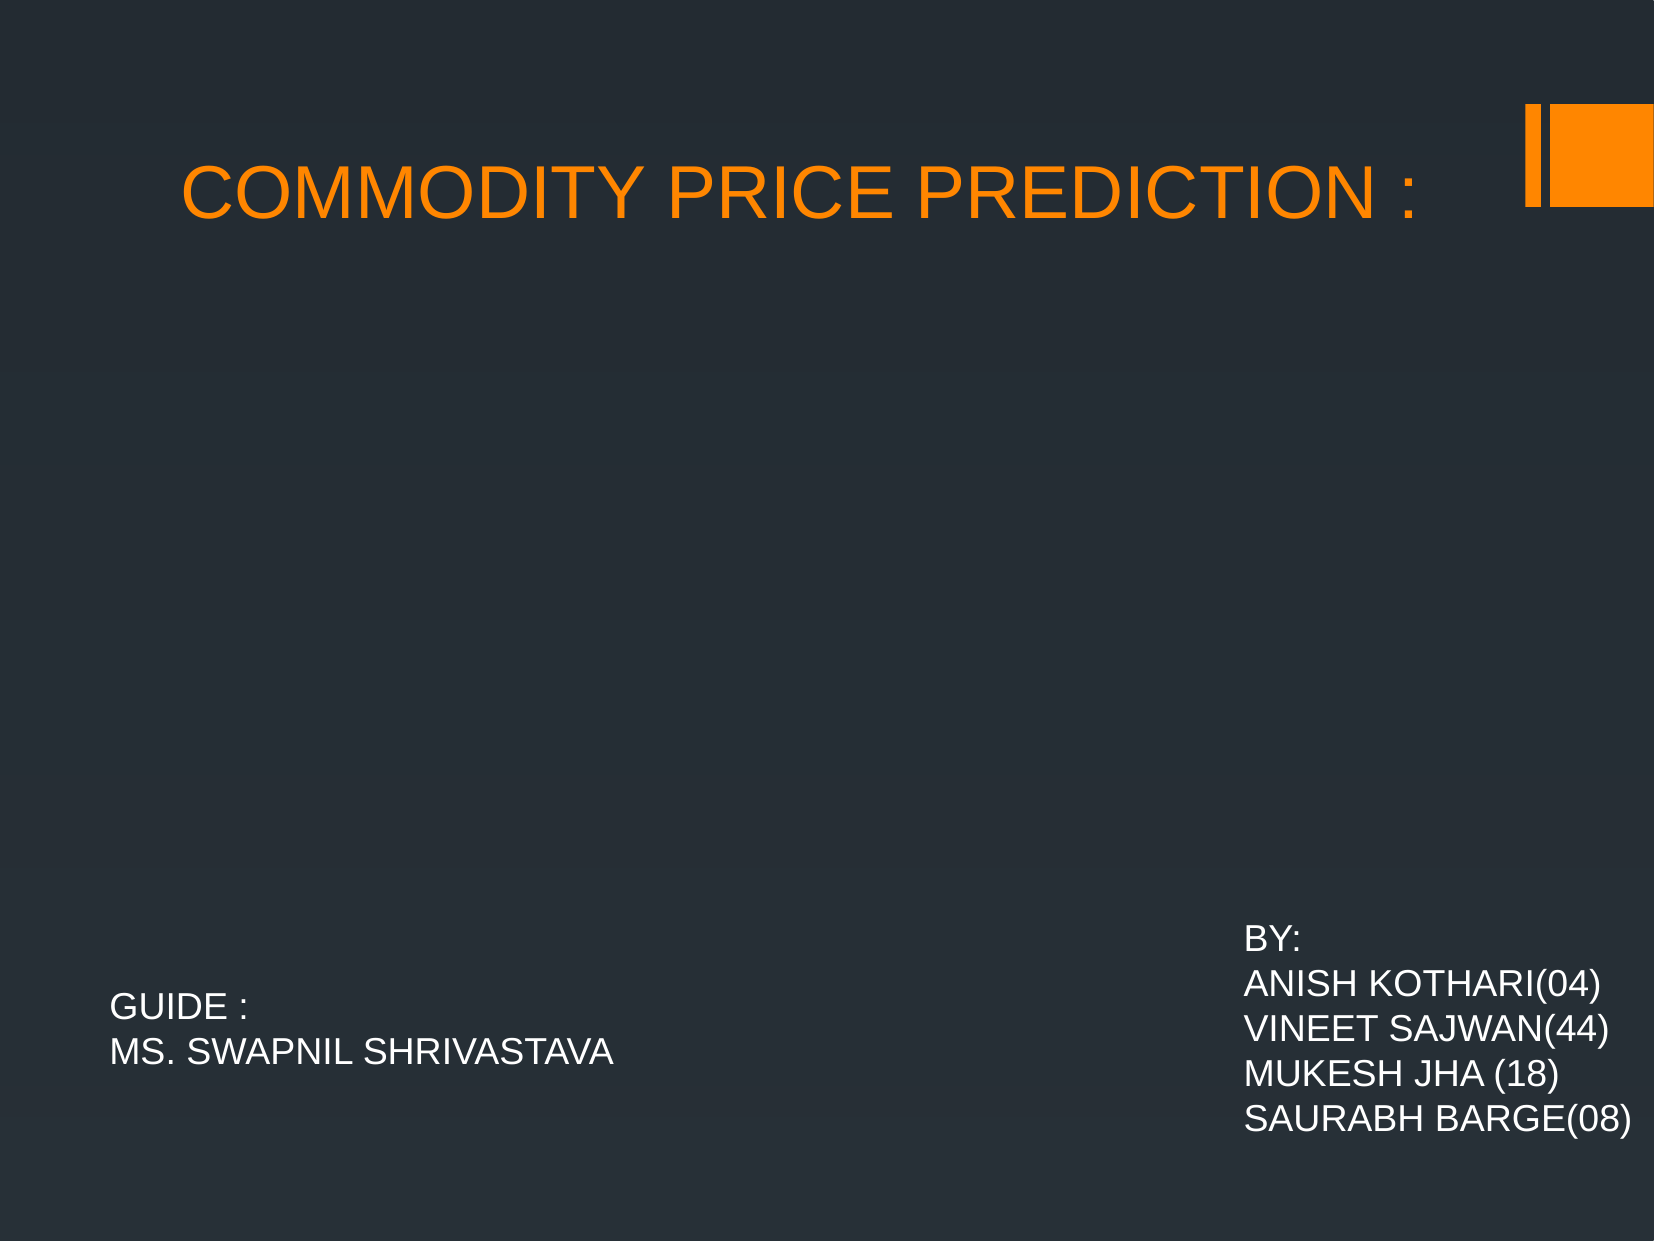

COMMODITY PRICE PREDICTION :
BY:
ANISH KOTHARI(04)
VINEET SAJWAN(44)
MUKESH JHA (18)
SAURABH BARGE(08)
GUIDE :
MS. SWAPNIL SHRIVASTAVA